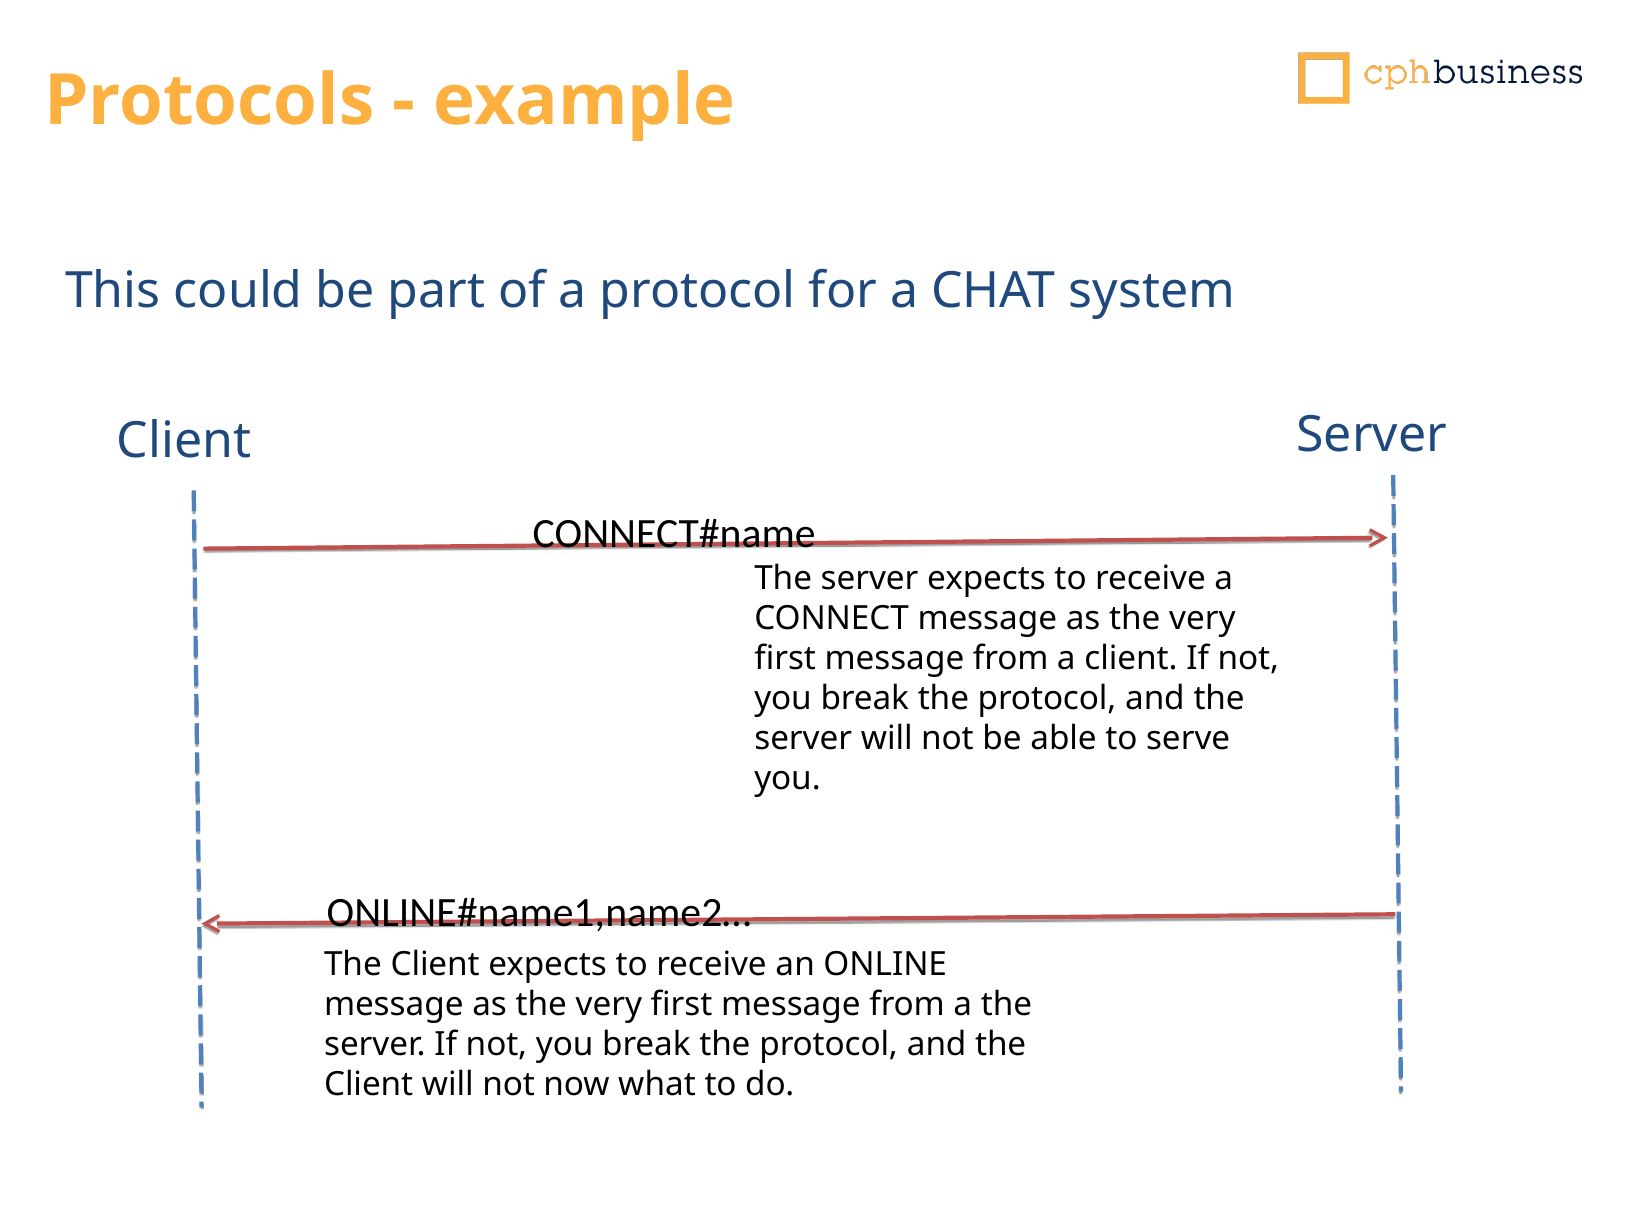

Protocols - example
This could be part of a protocol for a CHAT system
Server
Client
CONNECT#name
The server expects to receive a CONNECT message as the very first message from a client. If not, you break the protocol, and the server will not be able to serve you.
ONLINE#name1,name2…
The Client expects to receive an ONLINE message as the very first message from a the server. If not, you break the protocol, and the Client will not now what to do.